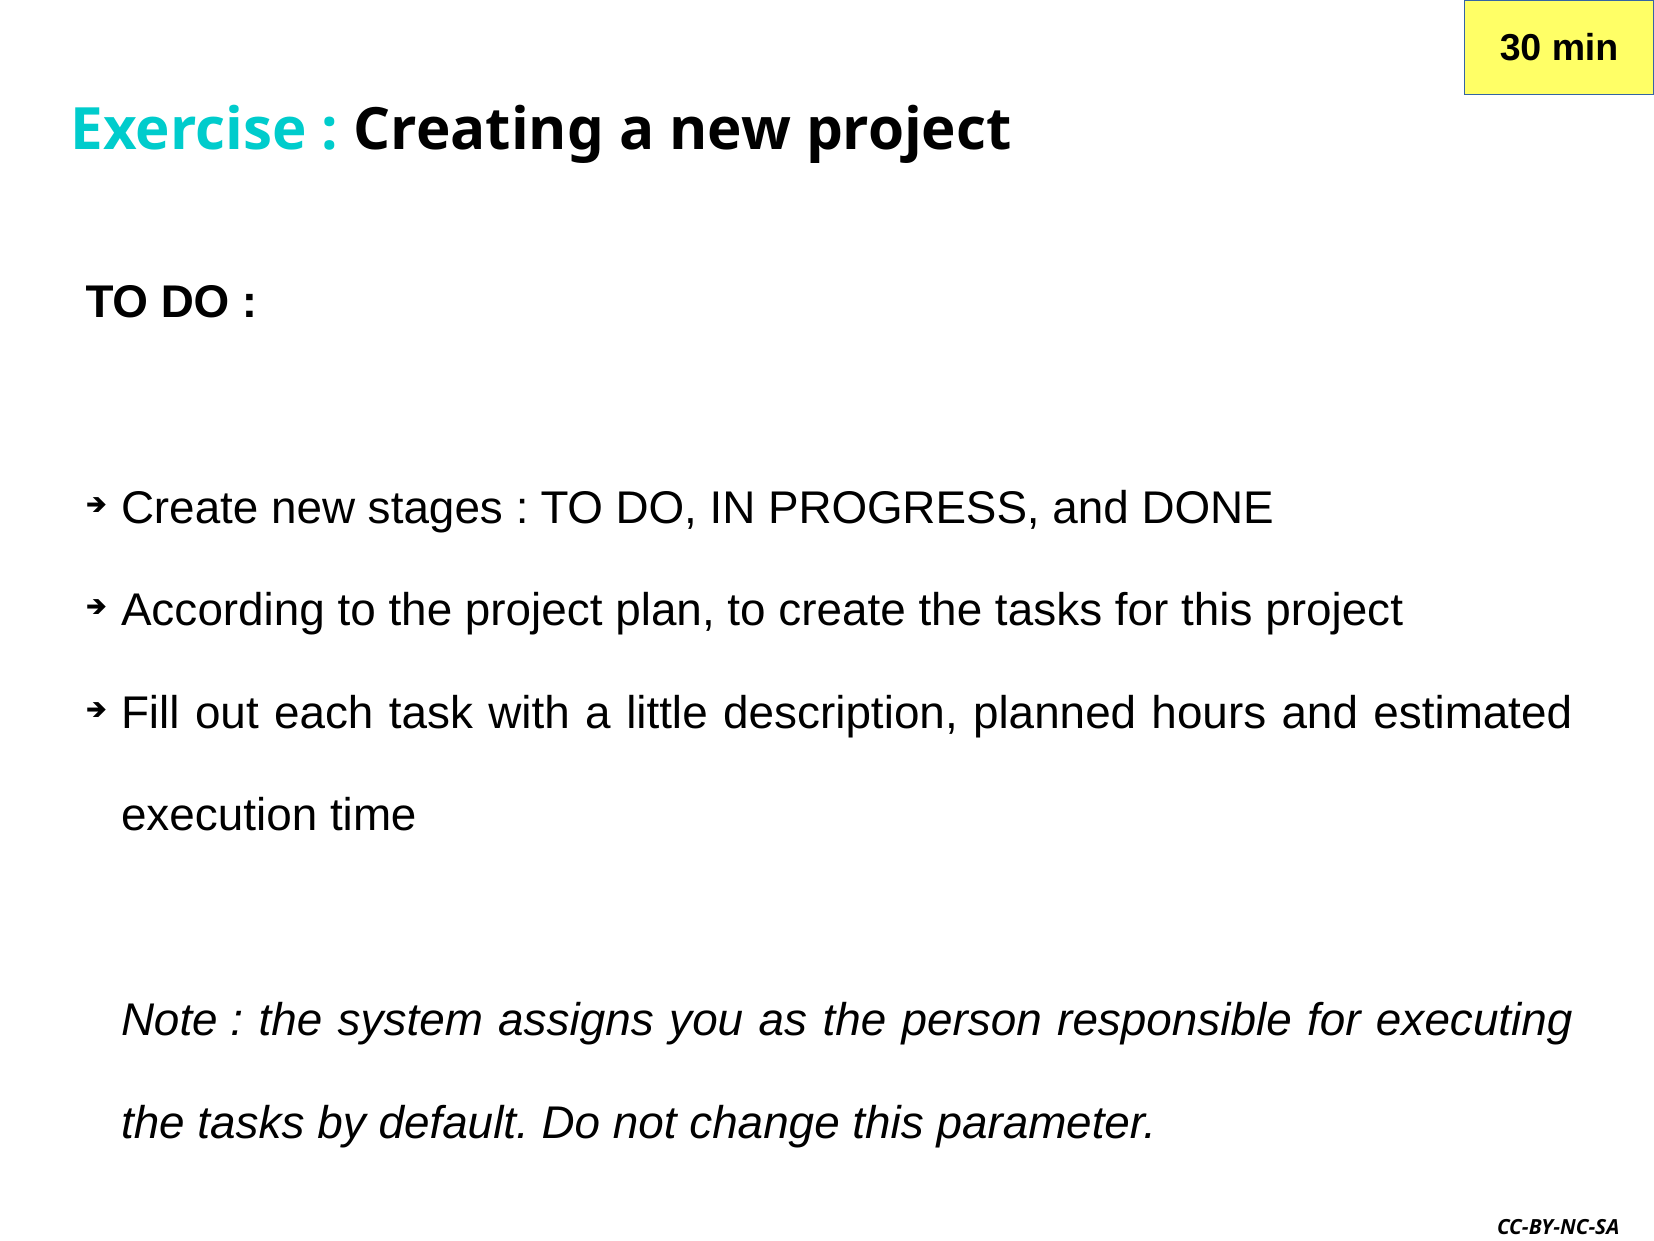

30 min
# Exercise : Creating a new project
TO DO :
Create new stages : TO DO, IN PROGRESS, and DONE
According to the project plan, to create the tasks for this project
Fill out each task with a little description, planned hours and estimated execution time
Note : the system assigns you as the person responsible for executing the tasks by default. Do not change this parameter.
CC-BY-NC-SA